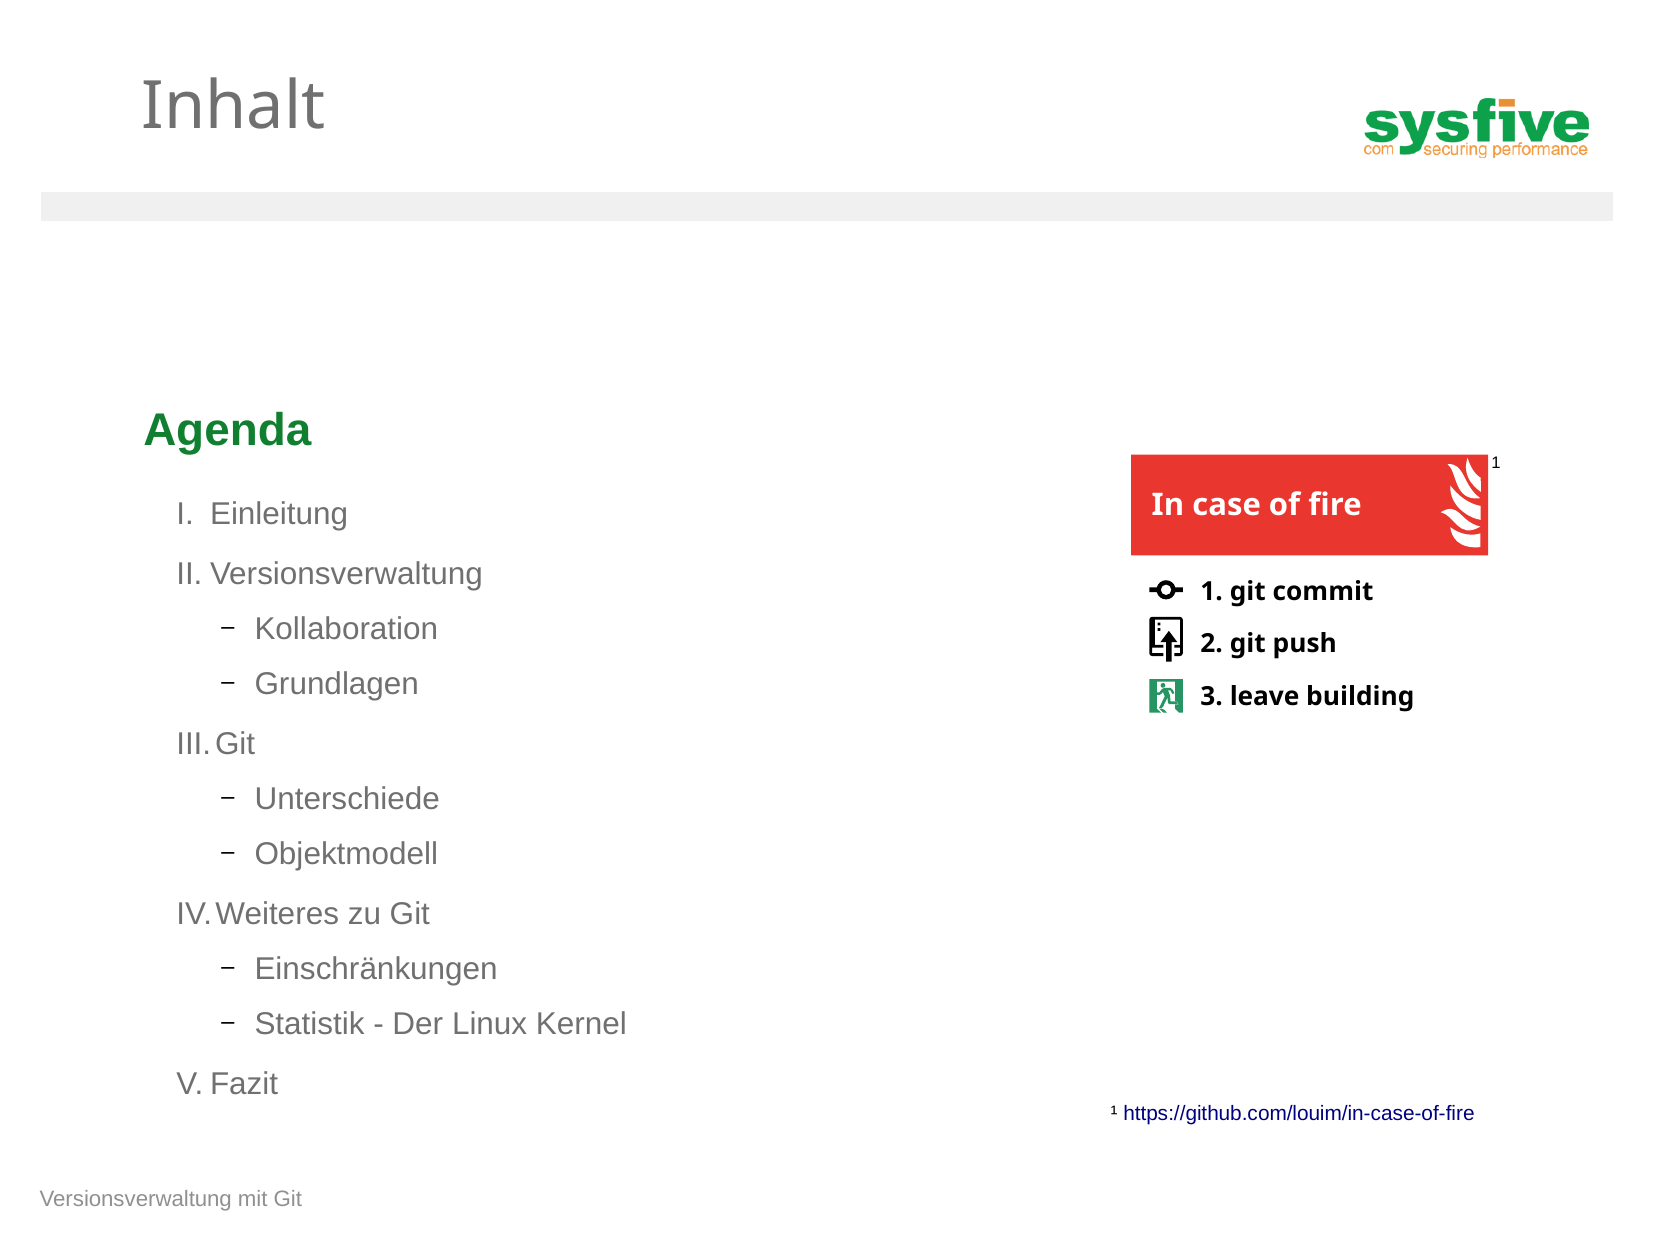

# Inhalt
Agenda
1
Einleitung
Versionsverwaltung
Kollaboration
Grundlagen
Git
Unterschiede
Objektmodell
Weiteres zu Git
Einschränkungen
Statistik - Der Linux Kernel
Fazit
¹ https://github.com/louim/in-case-of-fire
Versionsverwaltung mit Git